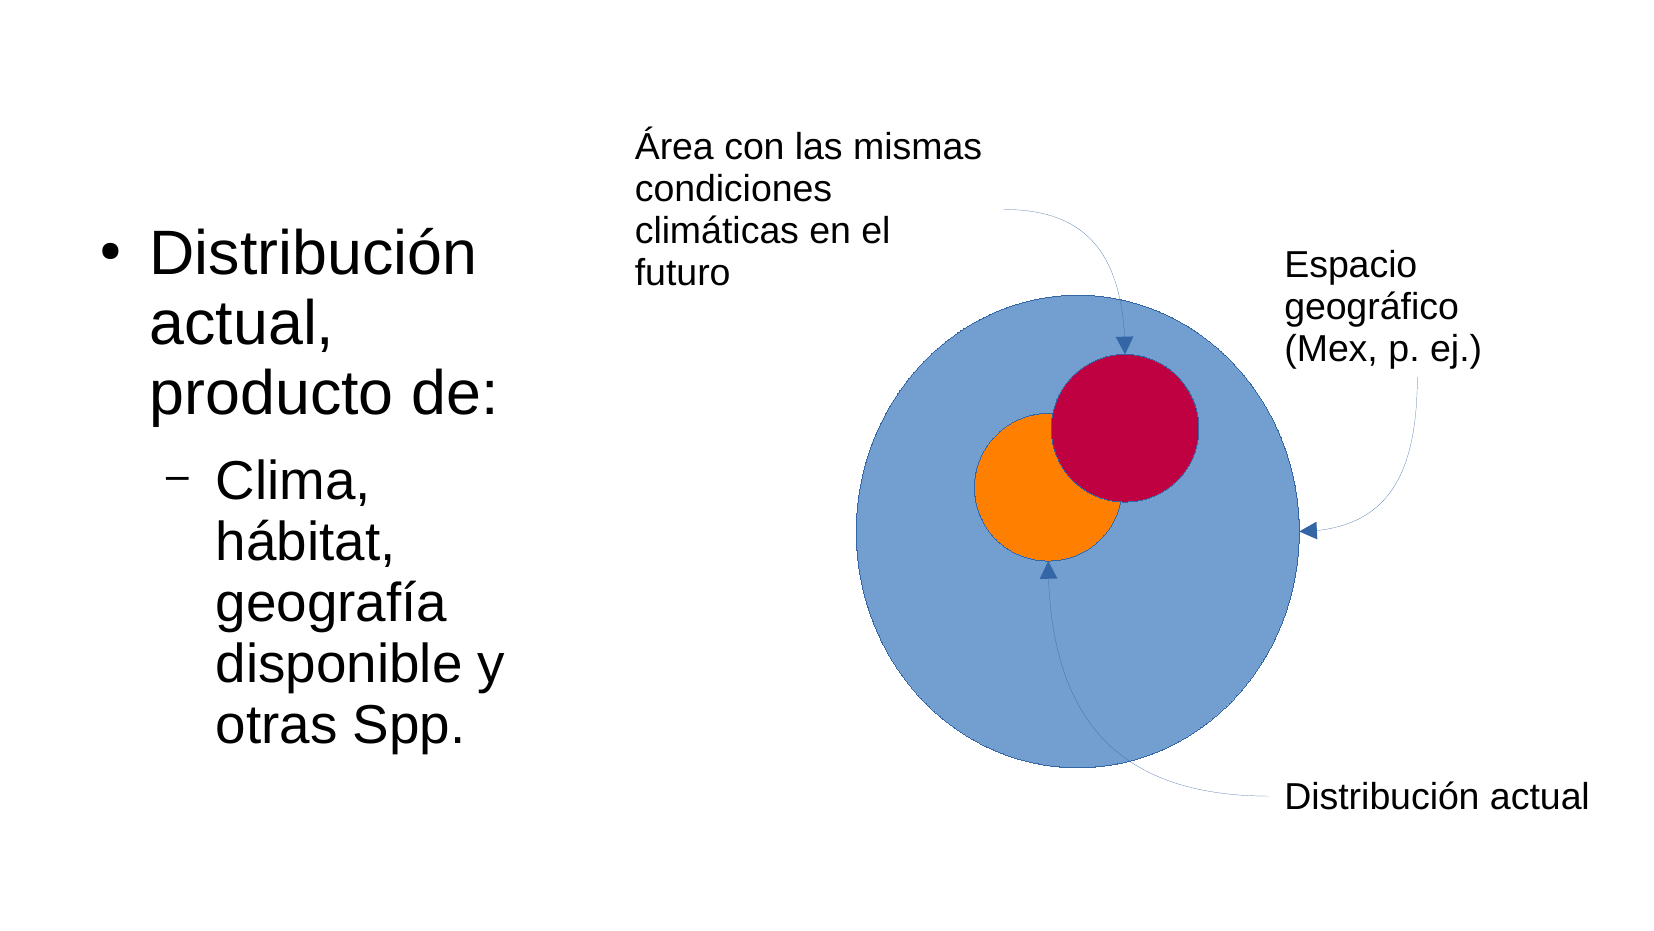

Área con las mismas condiciones climáticas en el futuro
# Distribución actual, producto de:
Clima, hábitat, geografía disponible y otras Spp.
Espacio geográfico (Mex, p. ej.)
Distribución actual